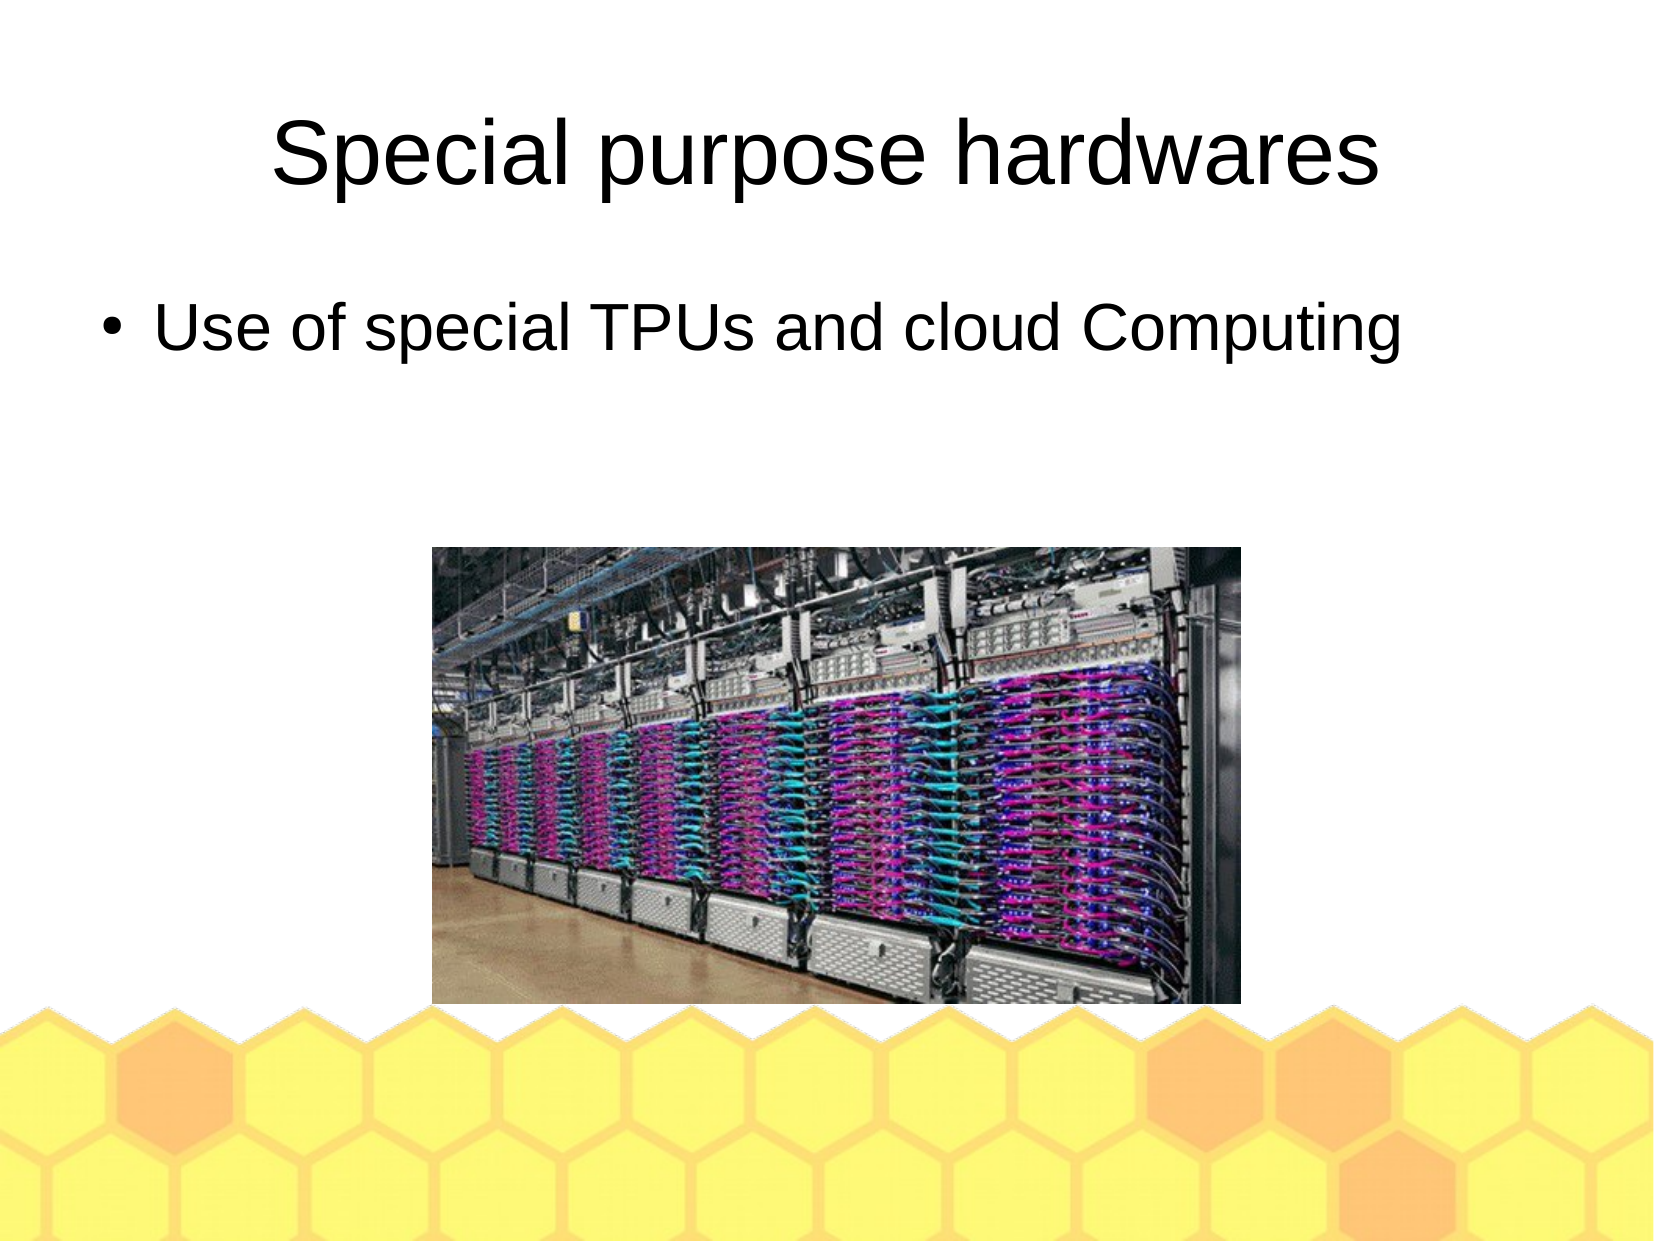

# Special purpose hardwares
Use of special TPUs and cloud Computing